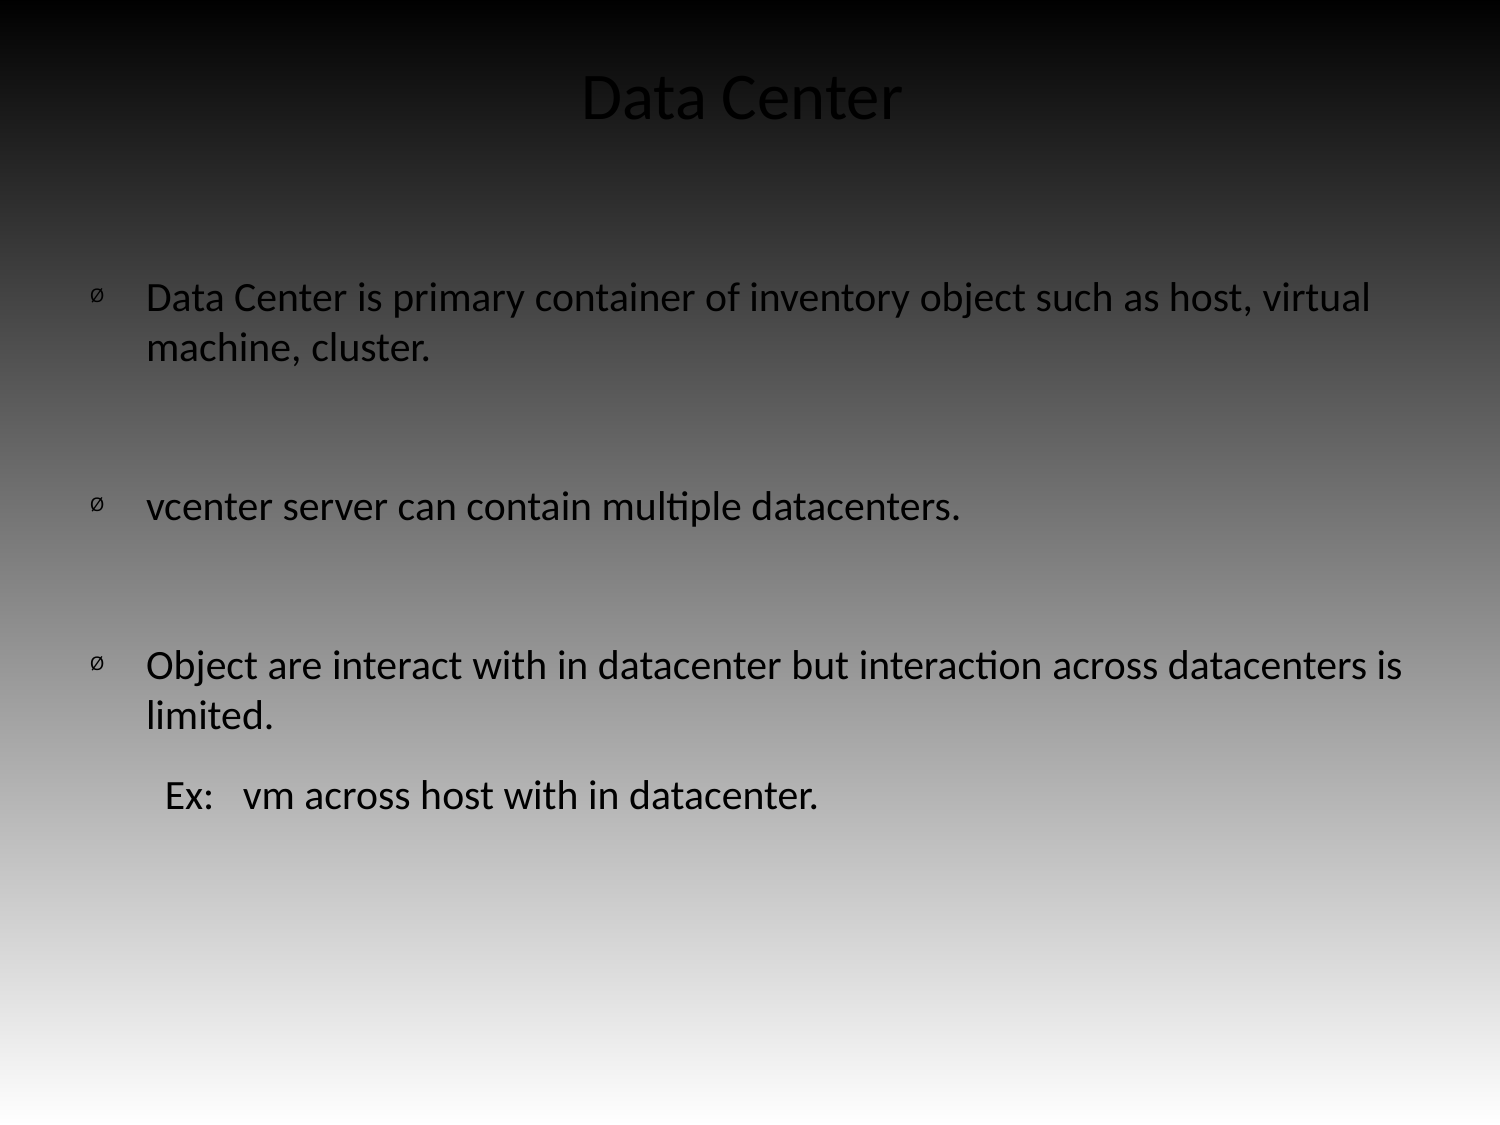

# Data Center
Data Center is primary container of inventory object such as host, virtual machine, cluster.
vcenter server can contain multiple datacenters.
Object are interact with in datacenter but interaction across datacenters is limited.
	Ex: vm across host with in datacenter.